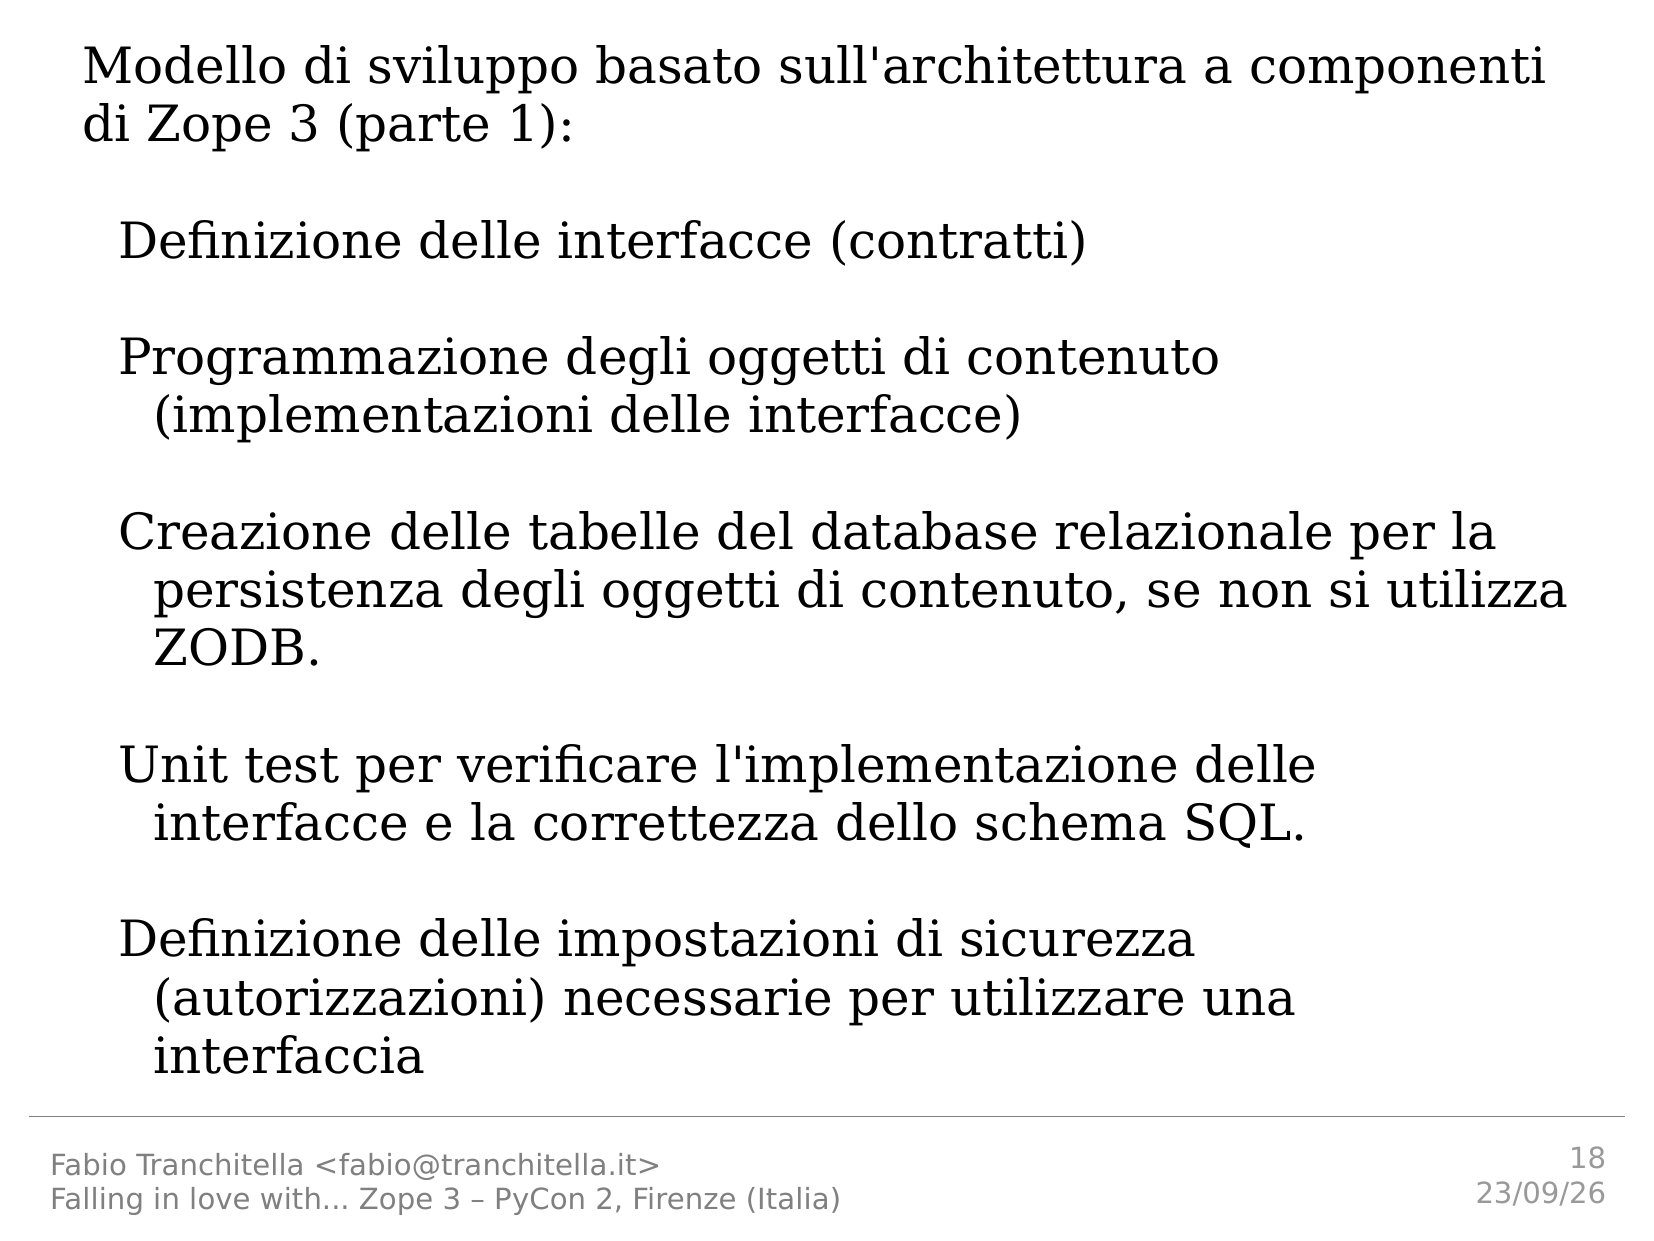

# Modello di sviluppo basato sull'architettura a componenti di Zope 3 (parte 1):
Definizione delle interfacce (contratti)
Programmazione degli oggetti di contenuto (implementazioni delle interfacce)
Creazione delle tabelle del database relazionale per la persistenza degli oggetti di contenuto, se non si utilizza ZODB.
Unit test per verificare l'implementazione delle interfacce e la correttezza dello schema SQL.
Definizione delle impostazioni di sicurezza (autorizzazioni) necessarie per utilizzare una interfaccia
18